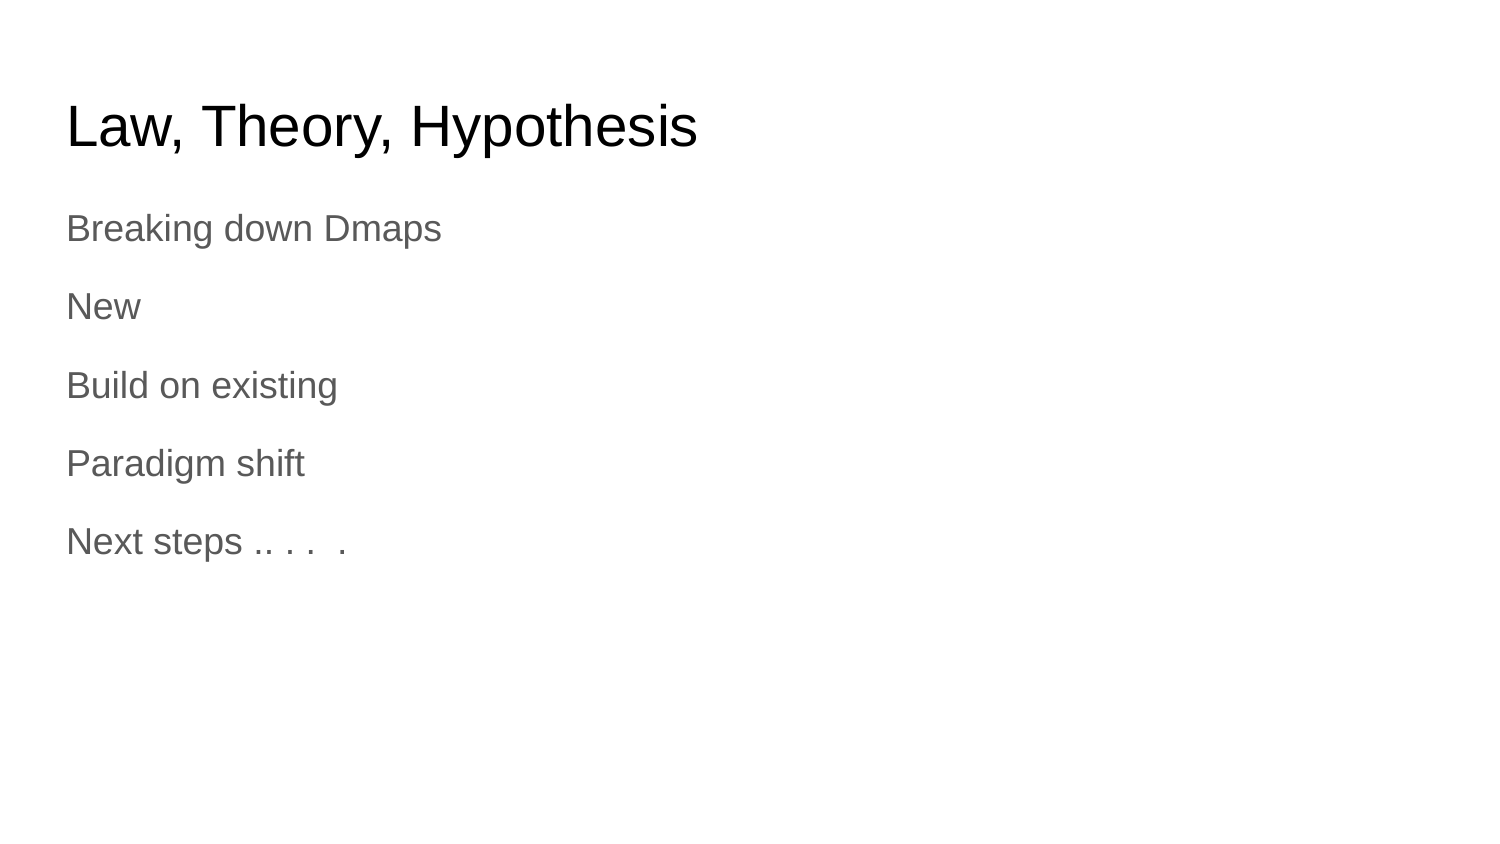

# Law, Theory, Hypothesis
Breaking down Dmaps
New
Build on existing
Paradigm shift
Next steps .. . . .